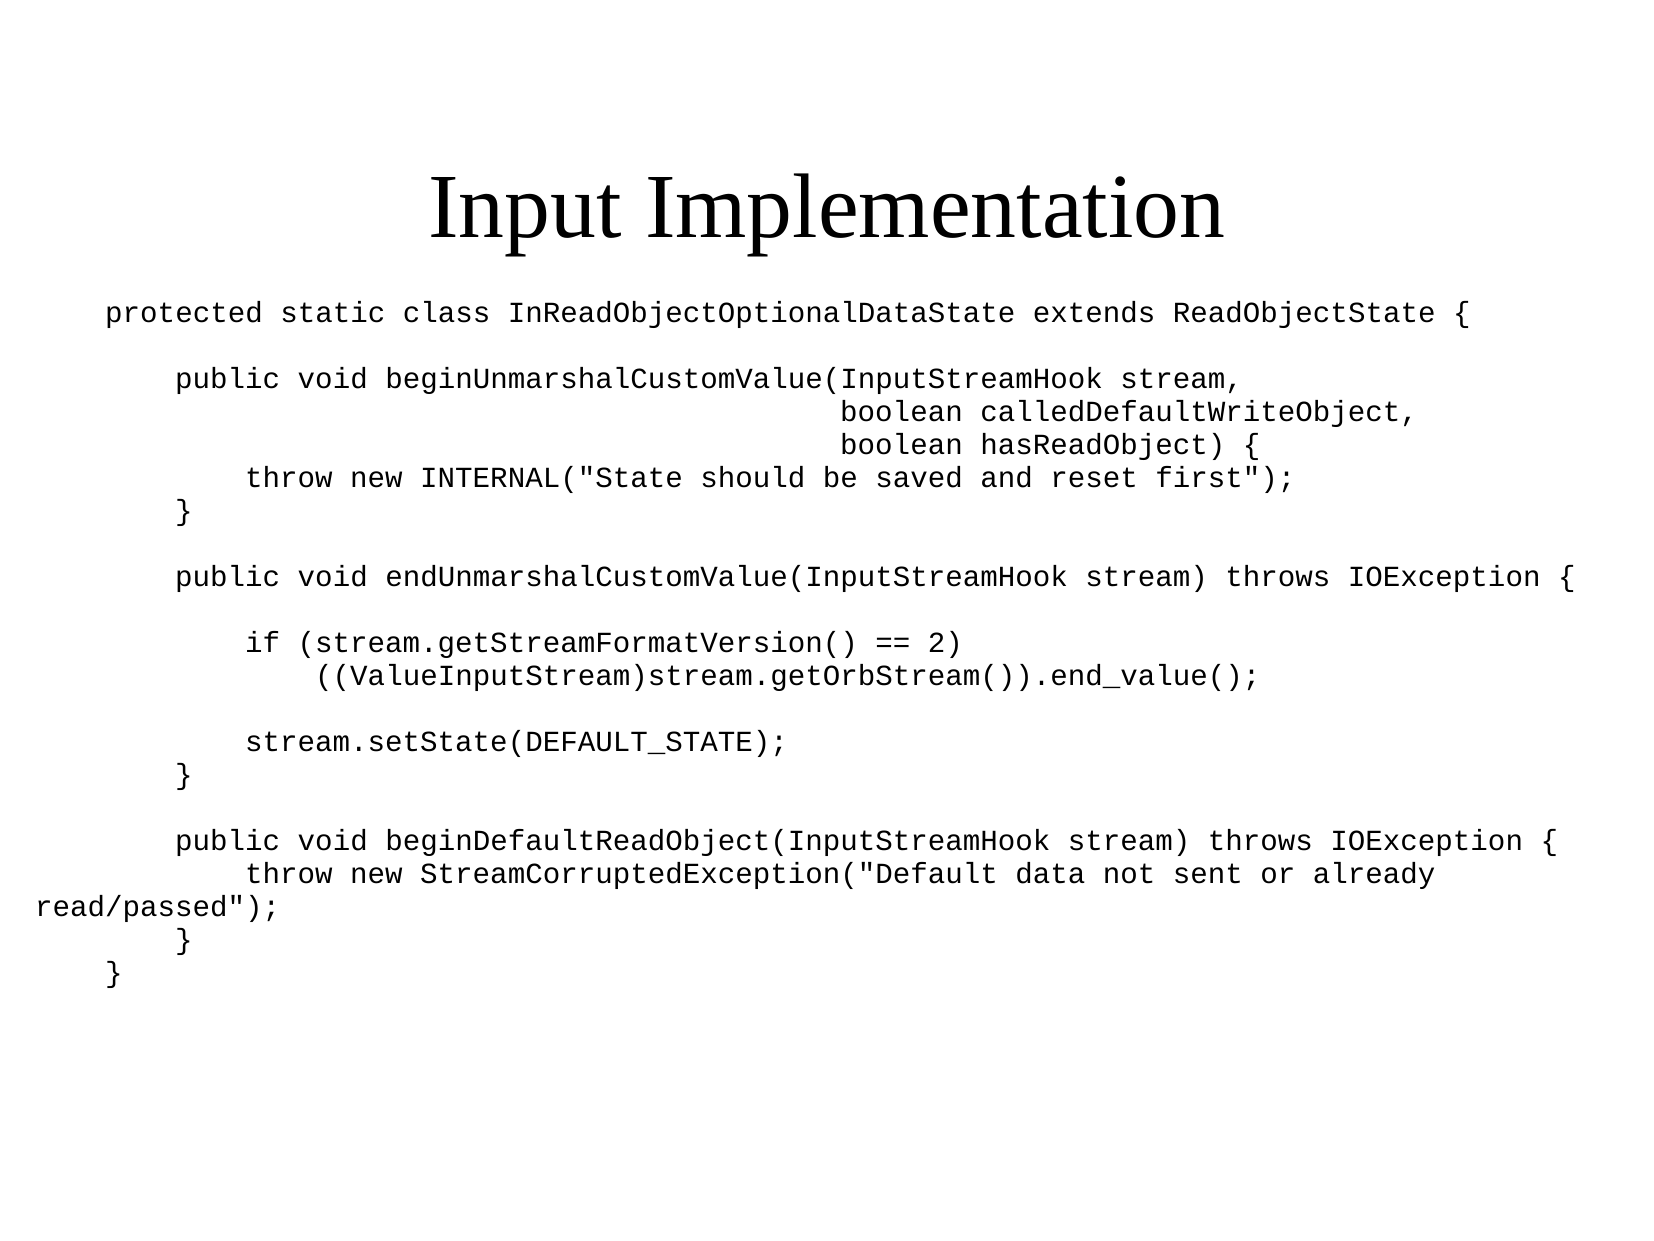

# Input Implementation
 protected static class InReadObjectOptionalDataState extends ReadObjectState {
 public void beginUnmarshalCustomValue(InputStreamHook stream,
 boolean calledDefaultWriteObject,
 boolean hasReadObject) {
 throw new INTERNAL("State should be saved and reset first");
 }
 public void endUnmarshalCustomValue(InputStreamHook stream) throws IOException {
 if (stream.getStreamFormatVersion() == 2)
 ((ValueInputStream)stream.getOrbStream()).end_value();
 stream.setState(DEFAULT_STATE);
 }
 public void beginDefaultReadObject(InputStreamHook stream) throws IOException {
 throw new StreamCorruptedException("Default data not sent or already read/passed");
 }
 }